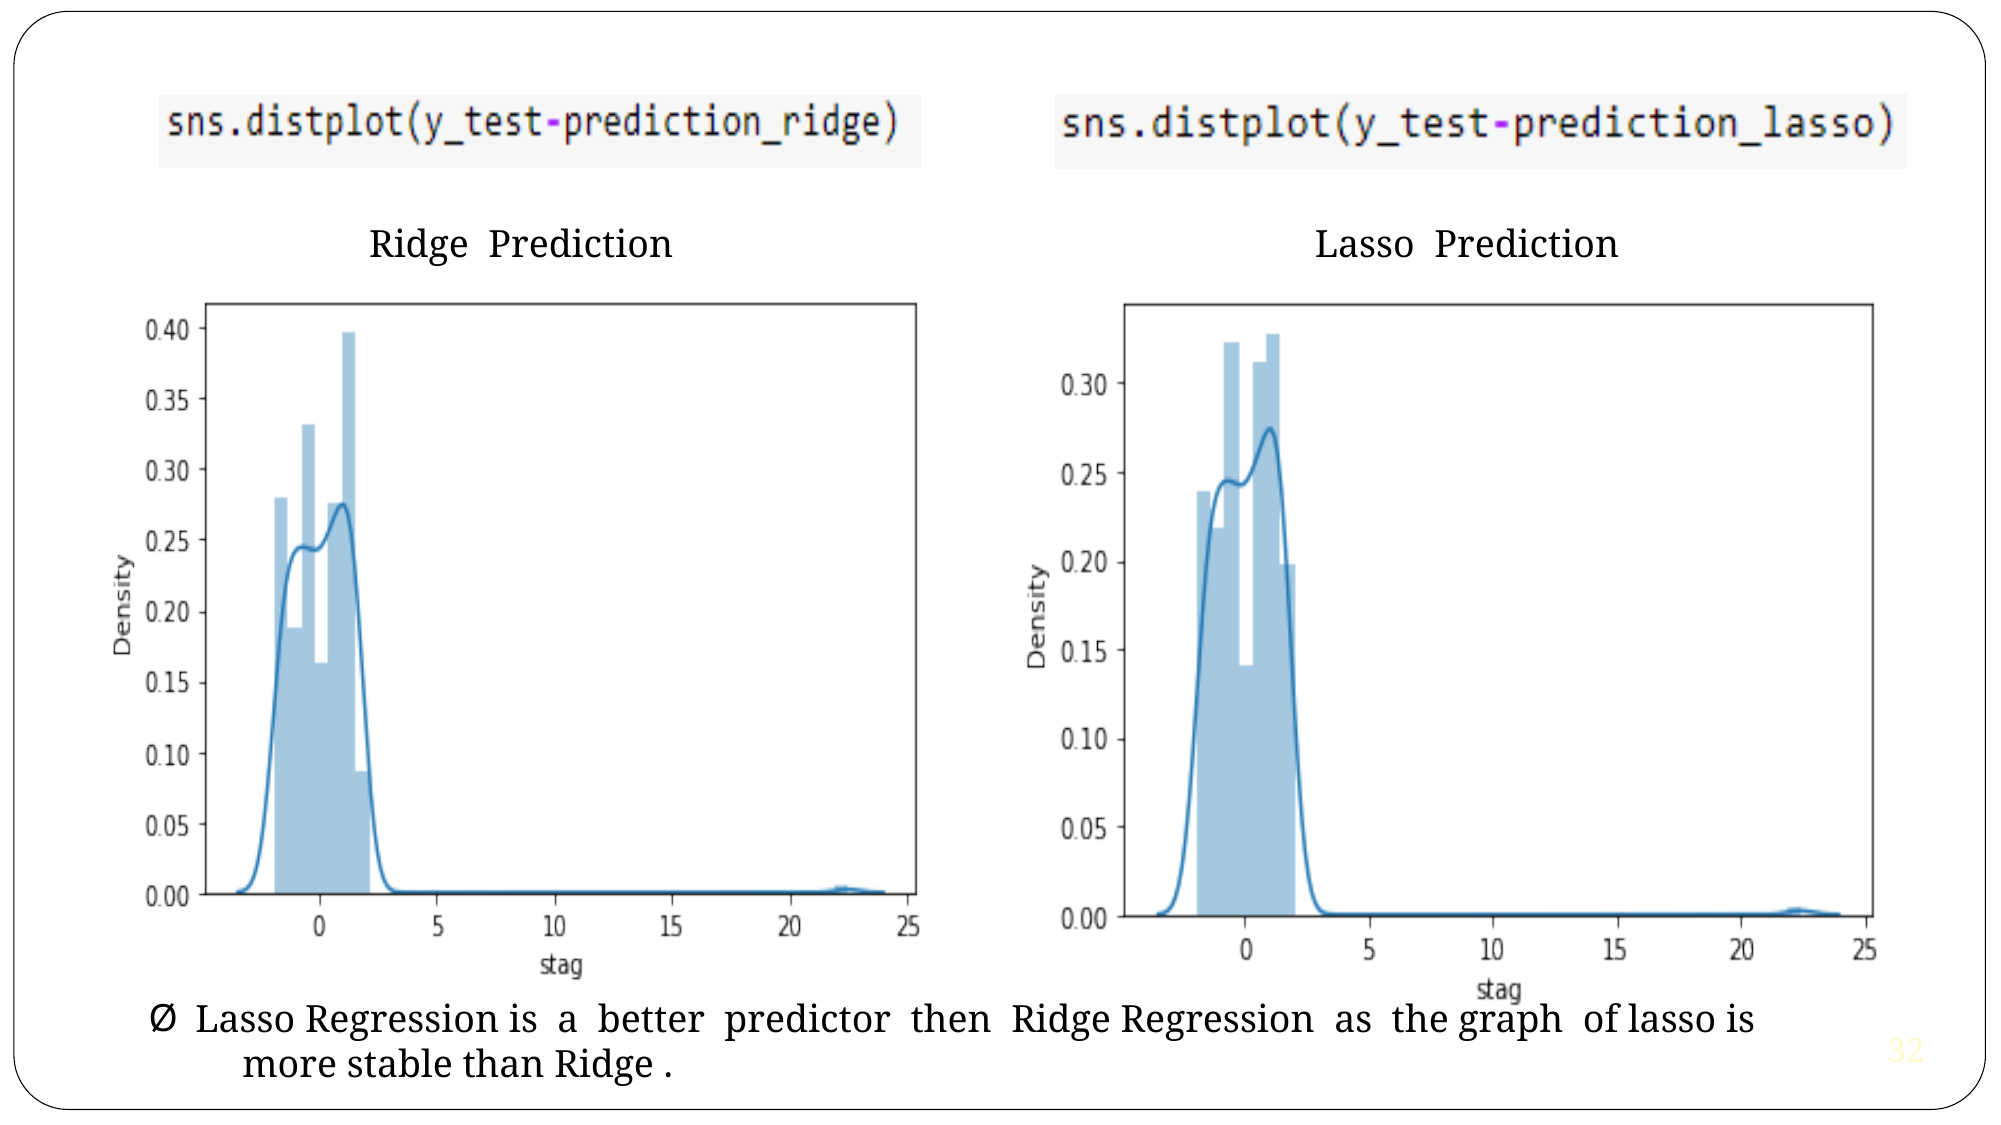

Ridge  Prediction                     			 		 	Lasso  Prediction
Lasso Regression is  a  better  predictor  then  Ridge Regression  as  the graph  of lasso is more stable than Ridge .